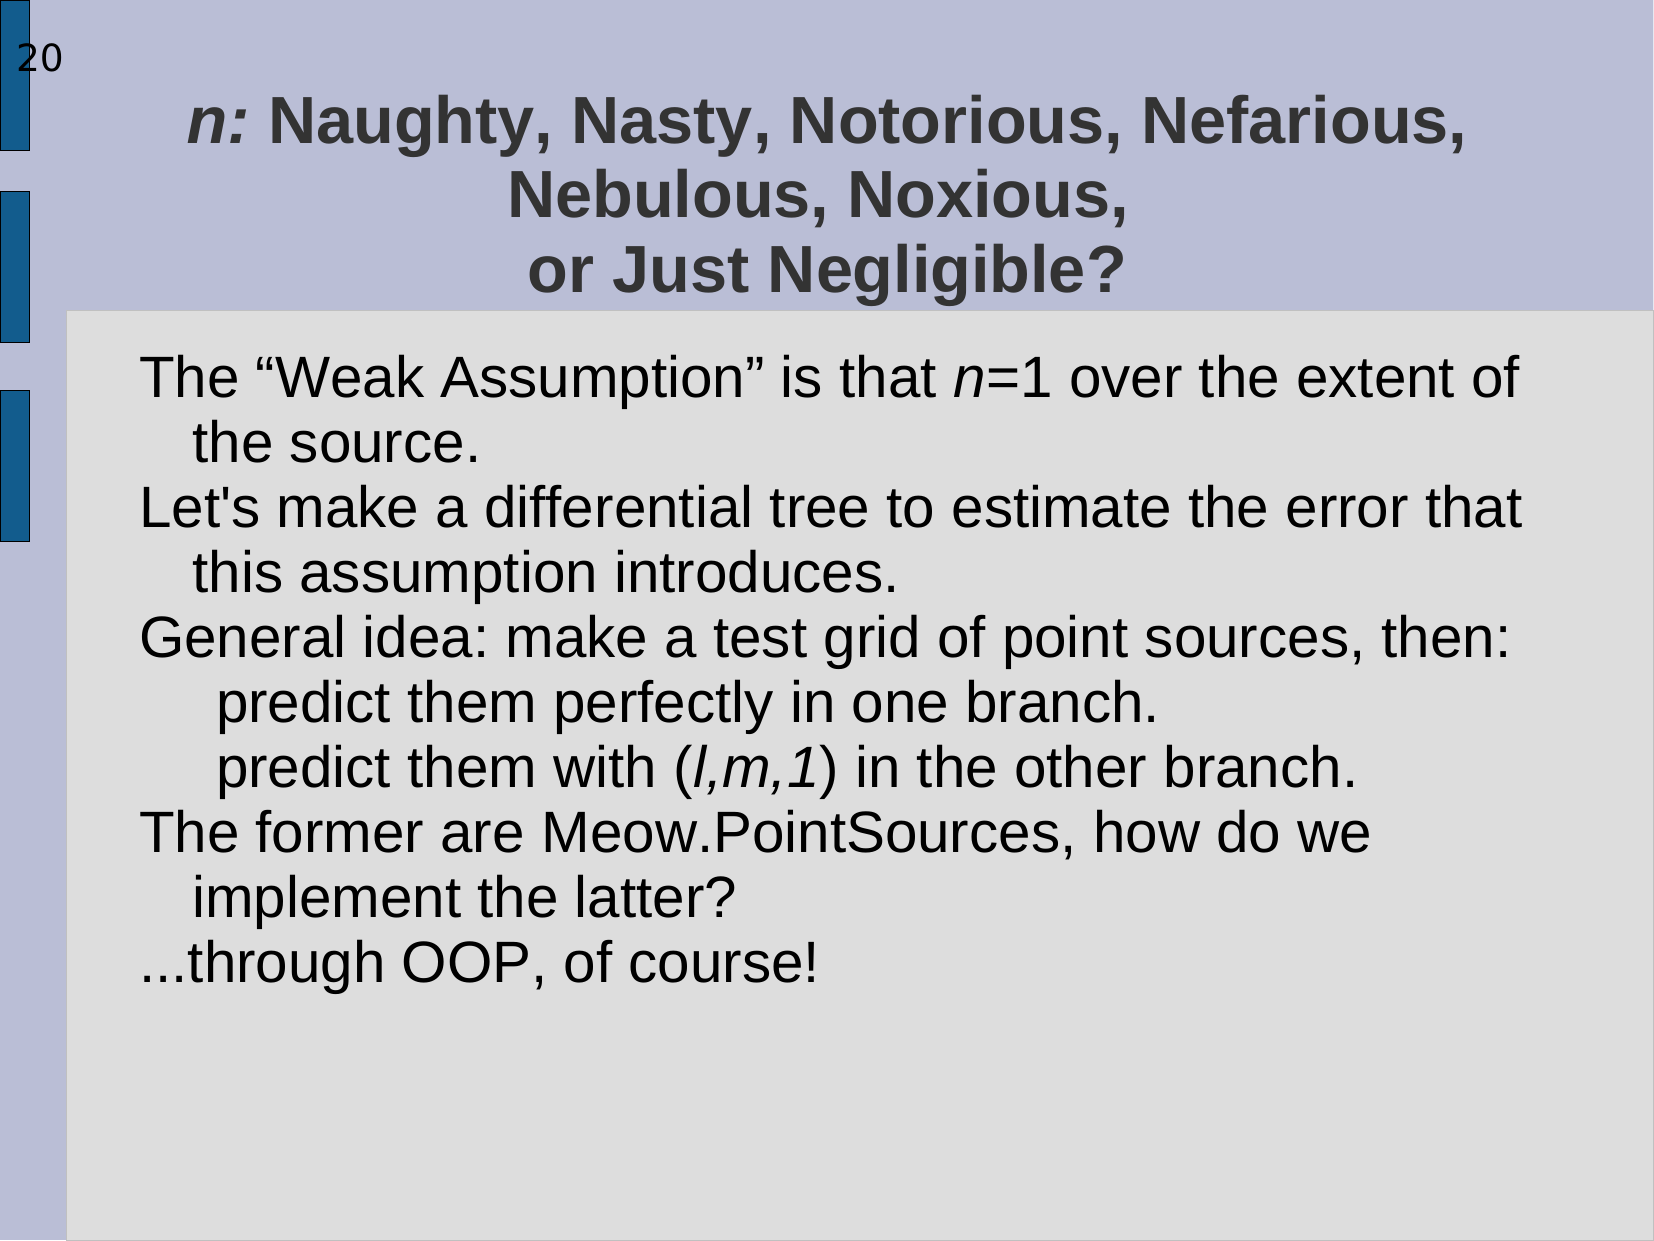

# n: Naughty, Nasty, Notorious, Nefarious, Nebulous, Noxious, or Just Negligible?
The “Weak Assumption” is that n=1 over the extent of the source.
Let's make a differential tree to estimate the error that this assumption introduces.
General idea: make a test grid of point sources, then:
predict them perfectly in one branch.
predict them with (l,m,1) in the other branch.
The former are Meow.PointSources, how do we implement the latter?
...through OOP, of course!